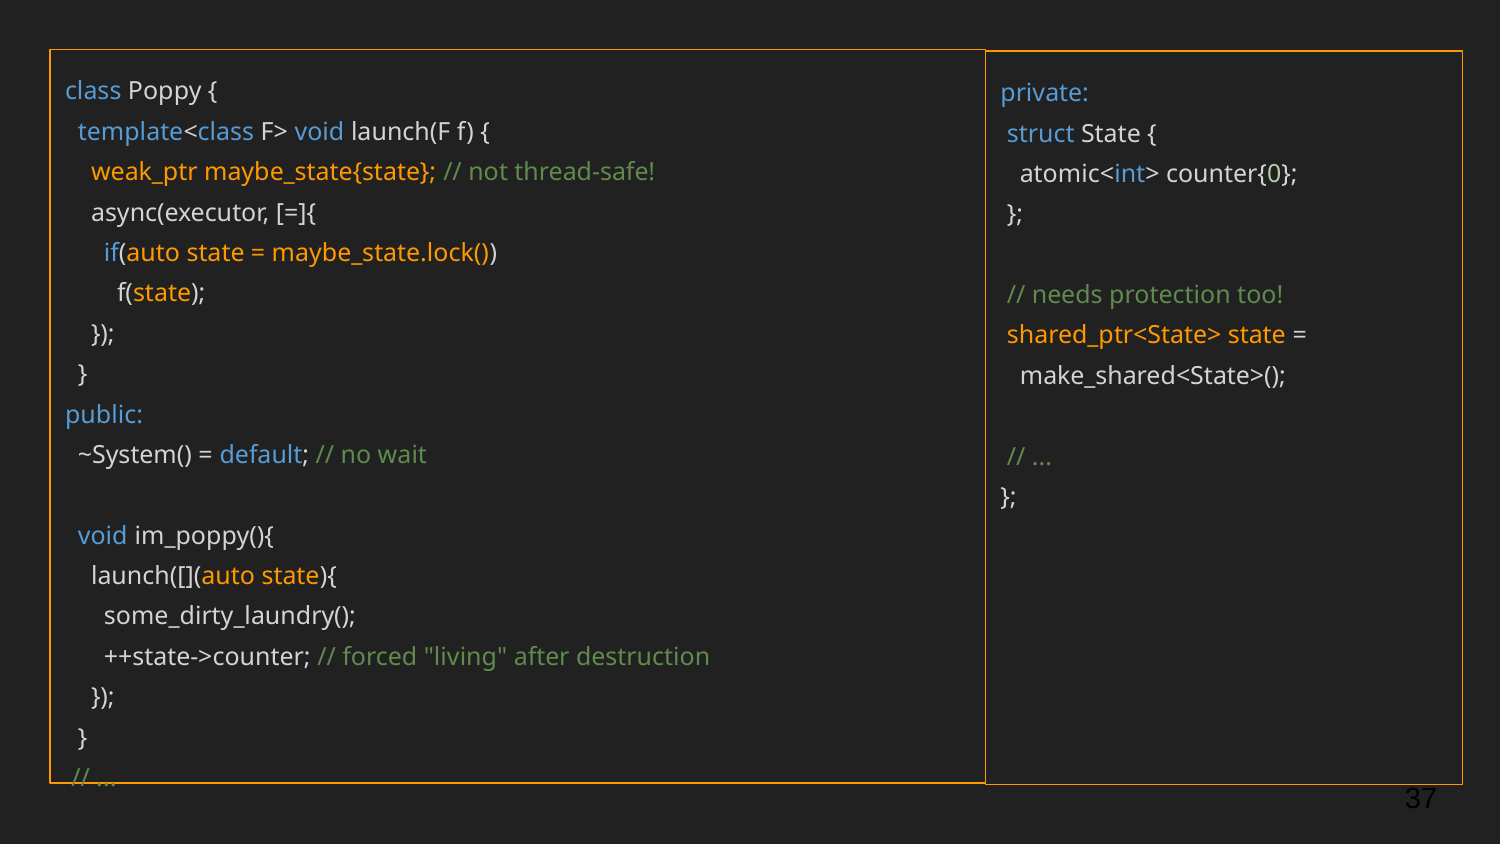

# class Poppy {
 template<class F> void launch(F f) {
 weak_ptr maybe_state{state}; // not thread-safe!
 async(executor, [=]{
 if(auto state = maybe_state.lock())
 f(state);
 });
 }
public:
 ~System() = default; // no wait
 void im_poppy(){
 launch([](auto state){
 some_dirty_laundry();
 ++state->counter; // forced "living" after destruction
 });
 }
 // ...
private:
 struct State {
 atomic<int> counter{0};
 };
 // needs protection too!
 shared_ptr<State> state =
 make_shared<State>();
 // ...
};